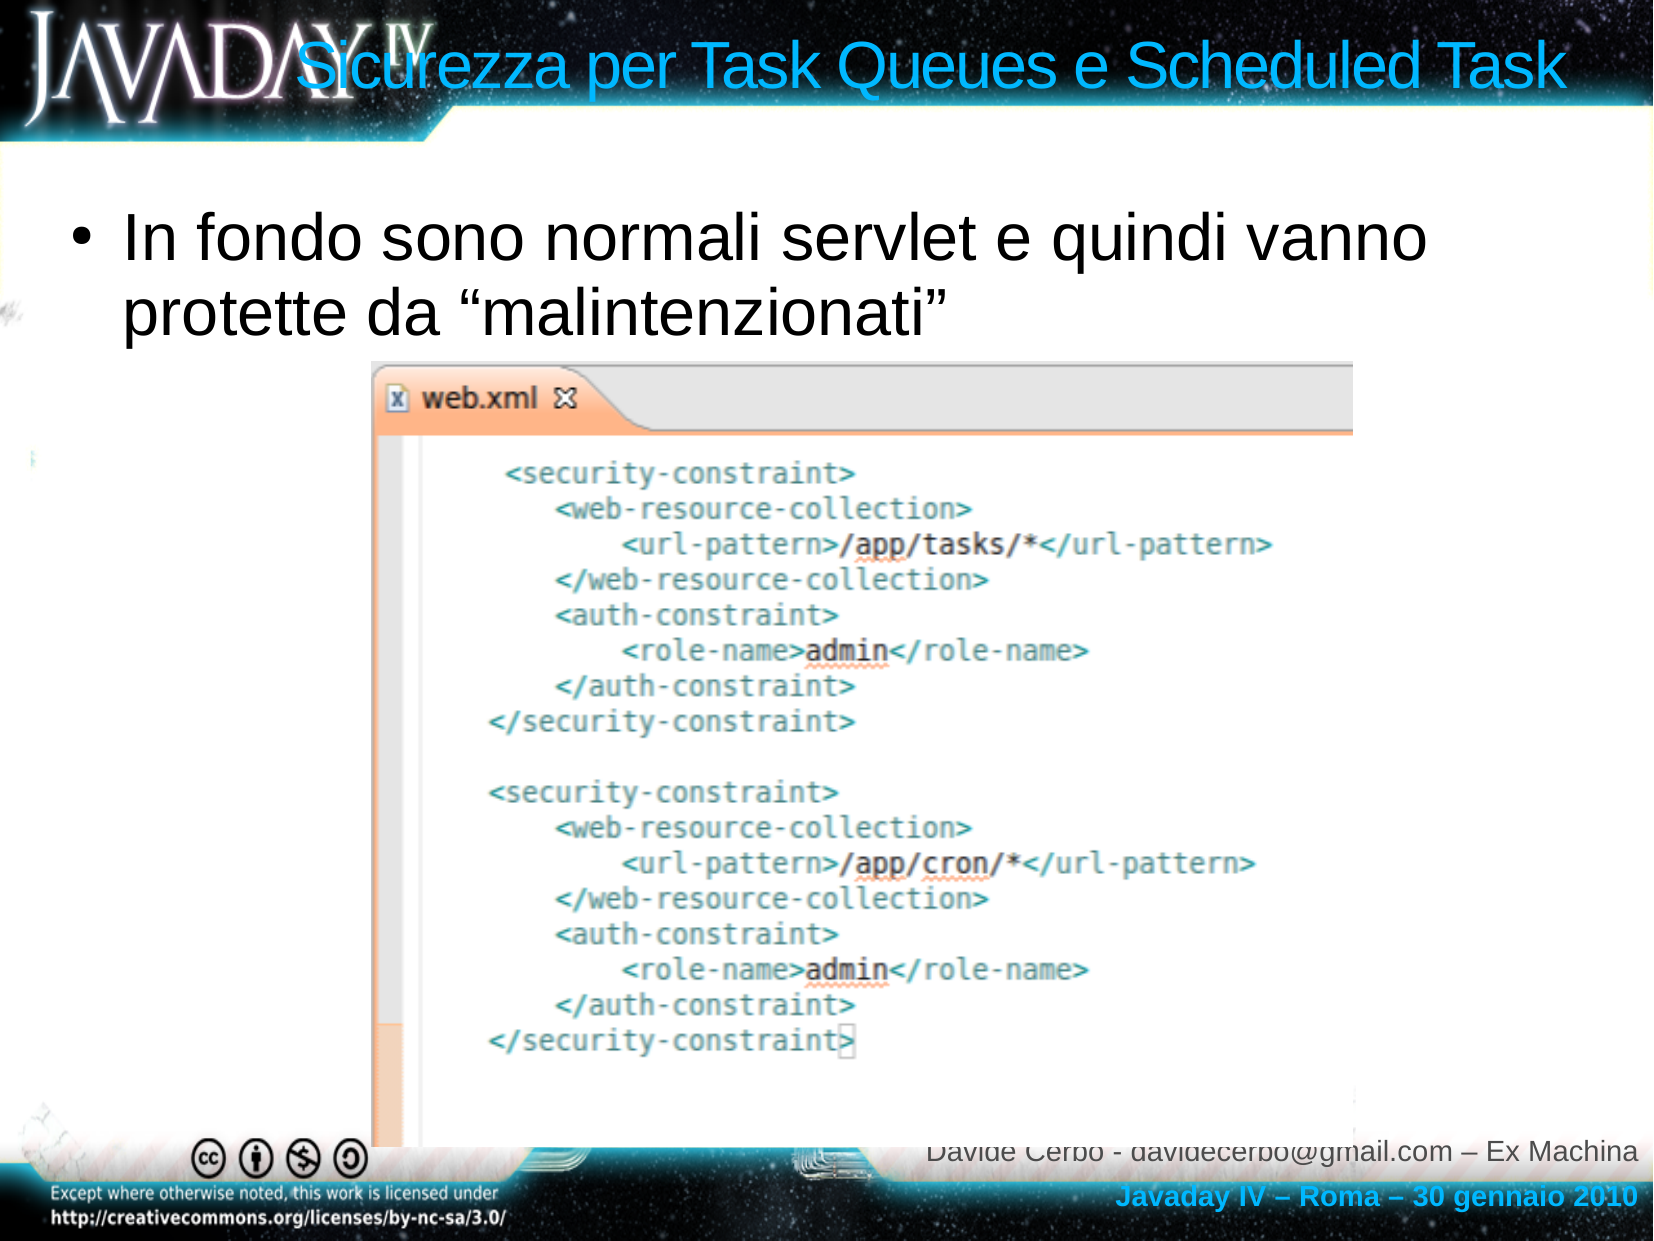

# Sicurezza per Task Queues e Scheduled Task
In fondo sono normali servlet e quindi vanno protette da “malintenzionati”